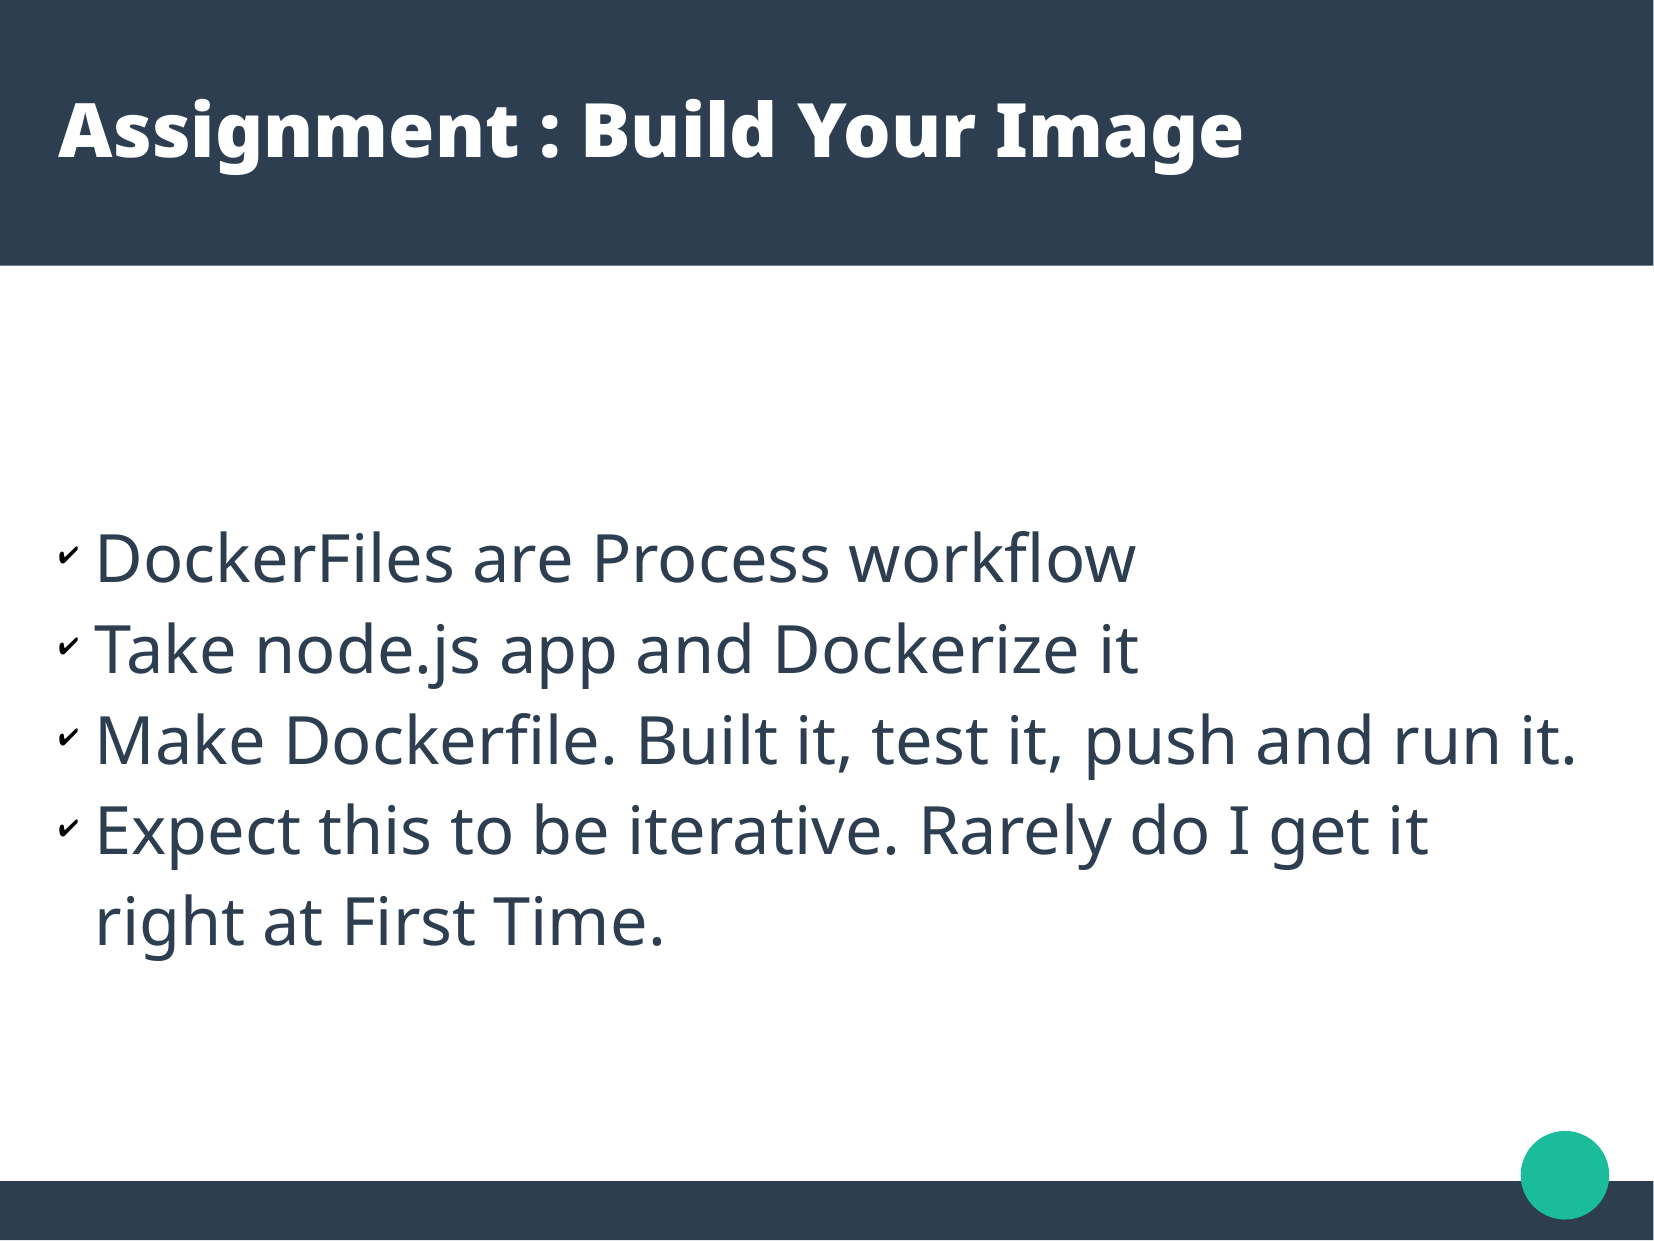

# Assignment : Build Your Image
DockerFiles are Process workflow
Take node.js app and Dockerize it
Make Dockerfile. Built it, test it, push and run it.
Expect this to be iterative. Rarely do I get it right at First Time.